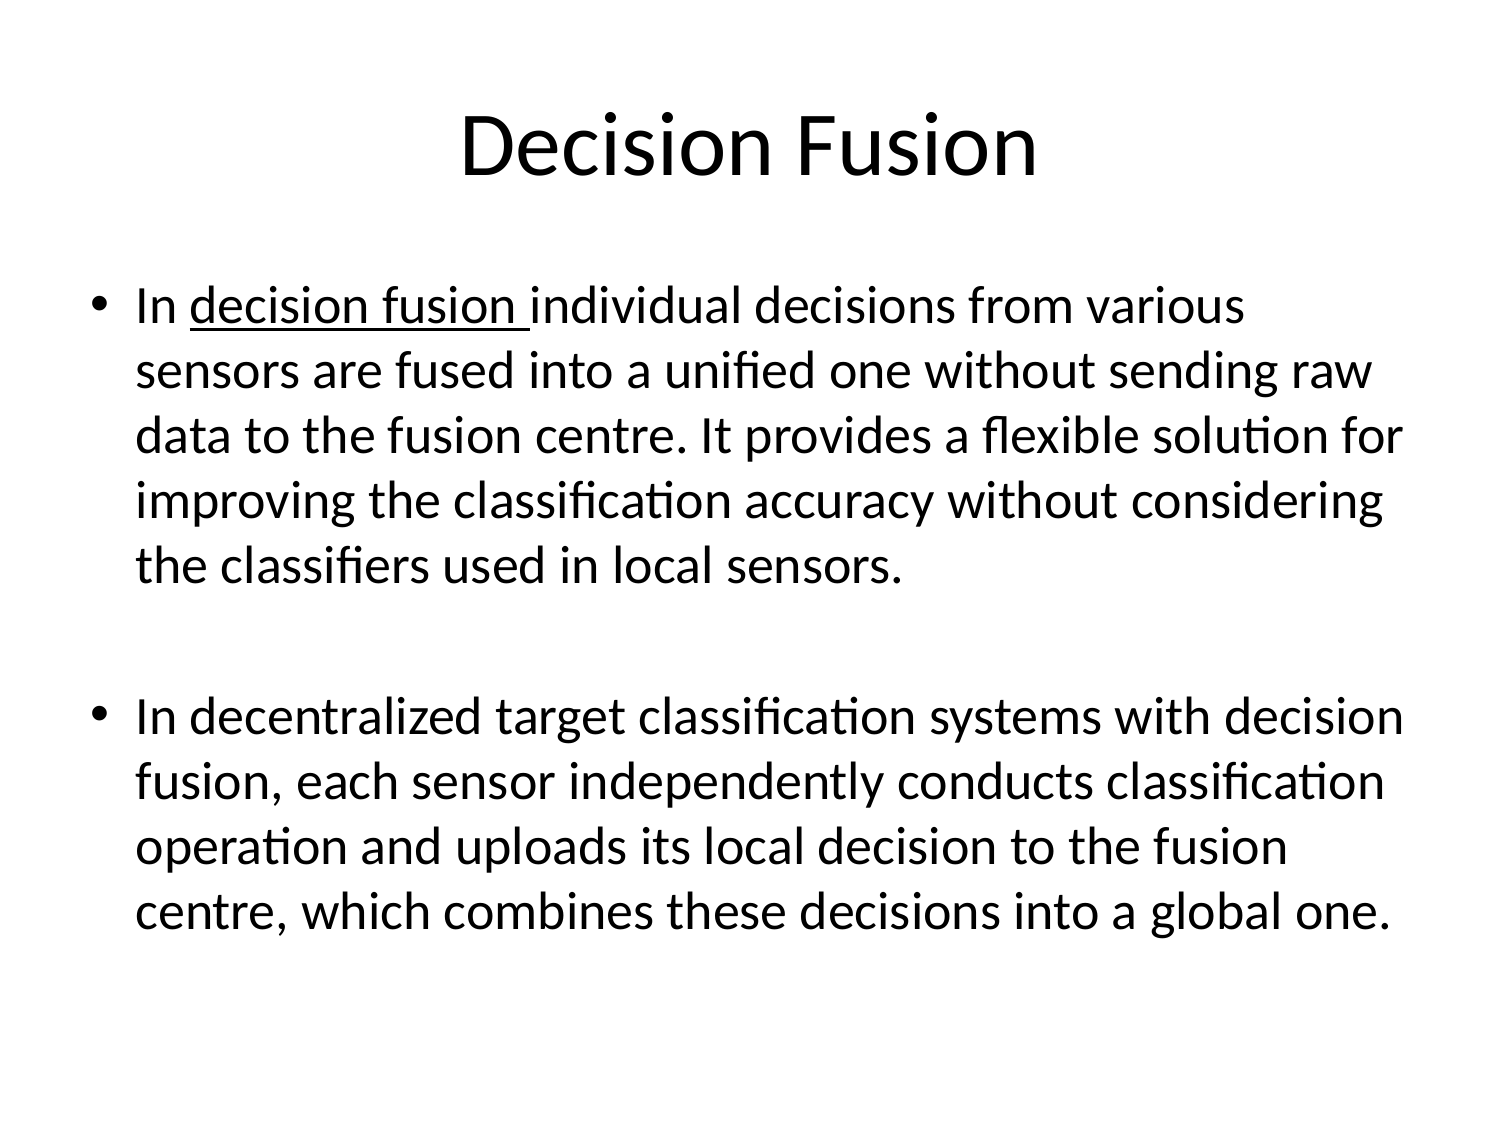

# Decision Fusion
In decision fusion individual decisions from various sensors are fused into a unified one without sending raw data to the fusion centre. It provides a flexible solution for improving the classification accuracy without considering the classifiers used in local sensors.
In decentralized target classification systems with decision fusion, each sensor independently conducts classification operation and uploads its local decision to the fusion centre, which combines these decisions into a global one.